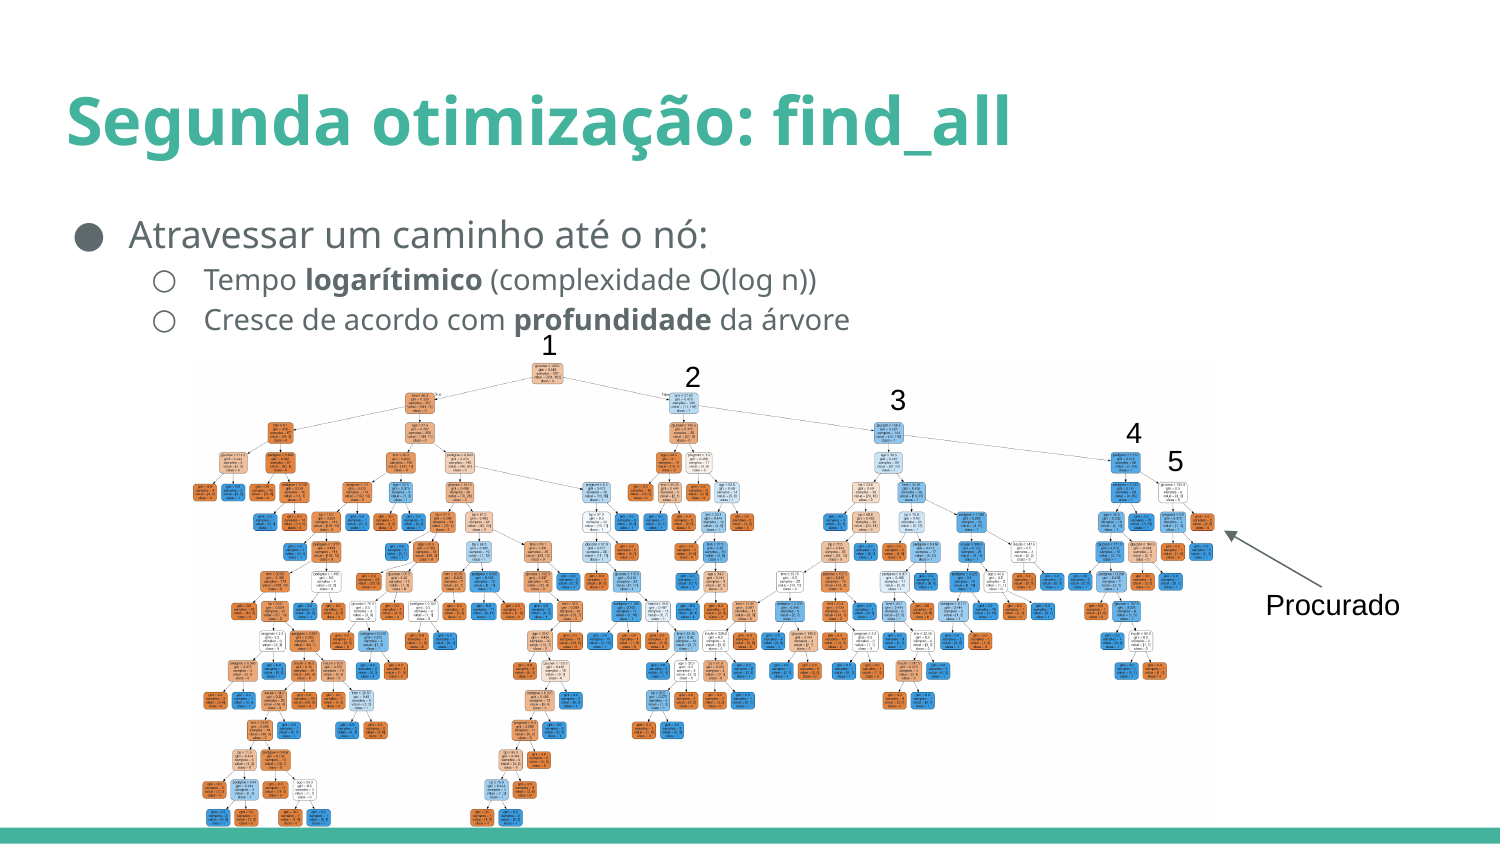

Segunda otimização: find_all
# Atravessar um caminho até o nó:
Tempo logarítimico (complexidade O(log n))
Cresce de acordo com profundidade da árvore
1
2
3
4
5
Procurado